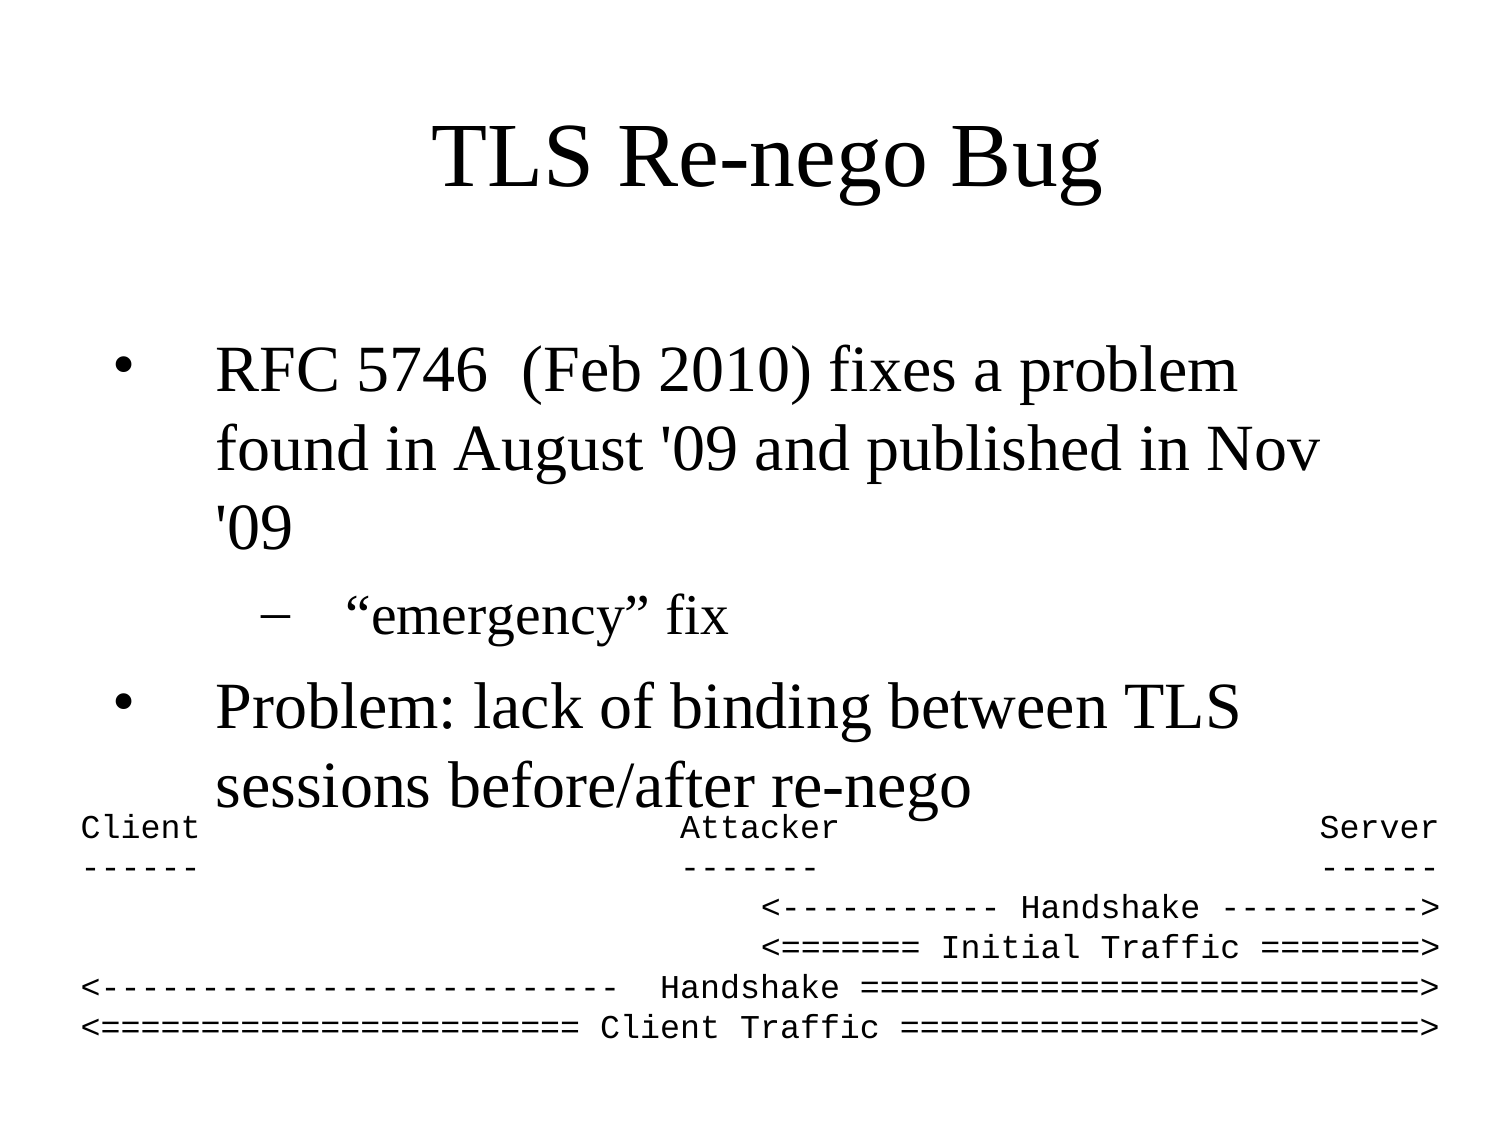

# TLS Re-nego Bug
RFC 5746 (Feb 2010) fixes a problem found in August '09 and published in Nov '09
“emergency” fix
Problem: lack of binding between TLS sessions before/after re-nego
 Client Attacker Server
 ------ ------- ------
 <----------- Handshake ---------->
 <======= Initial Traffic ========>
 <-------------------------- Handshake ============================>
 <======================== Client Traffic ==========================>